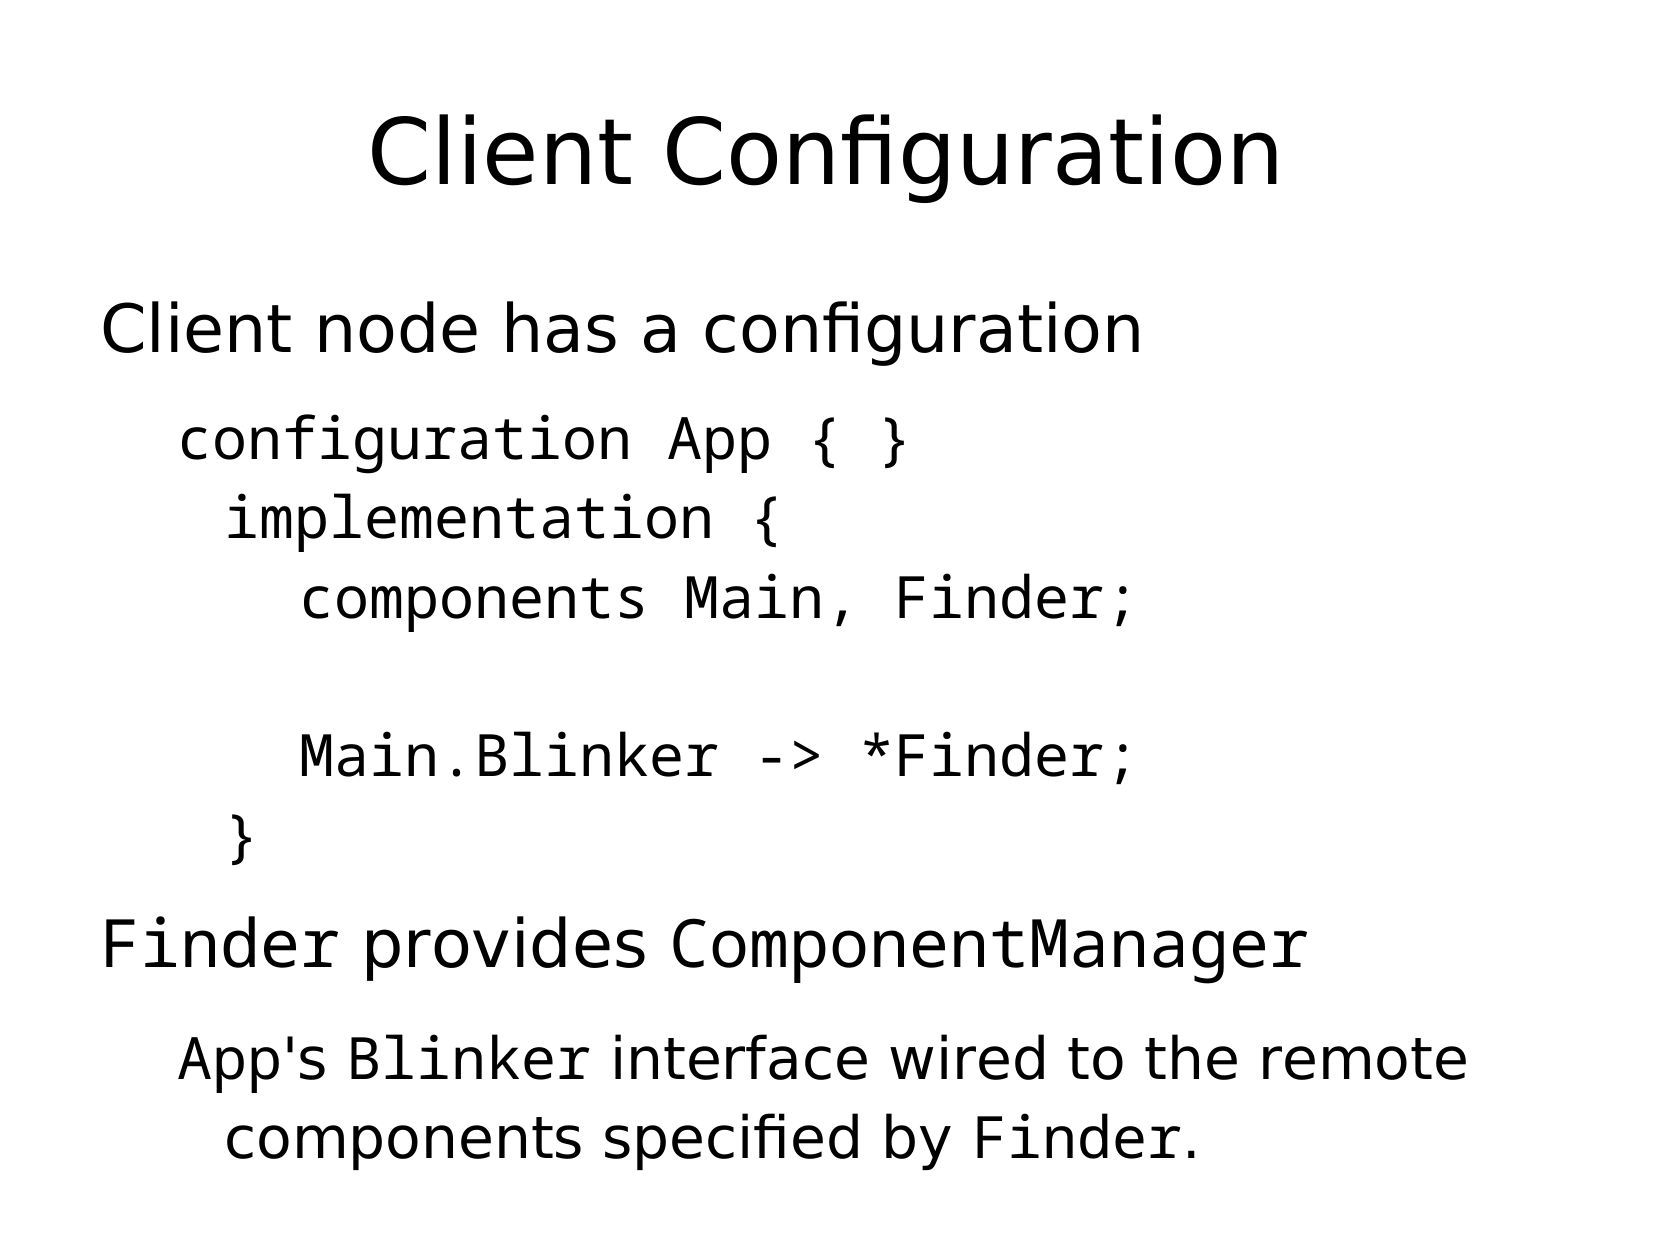

# Client Configuration
Client node has a configuration
configuration App { }
implementation {
	components Main, Finder;
	Main.Blinker -> *Finder;
}
Finder provides ComponentManager
App's Blinker interface wired to the remote components specified by Finder.